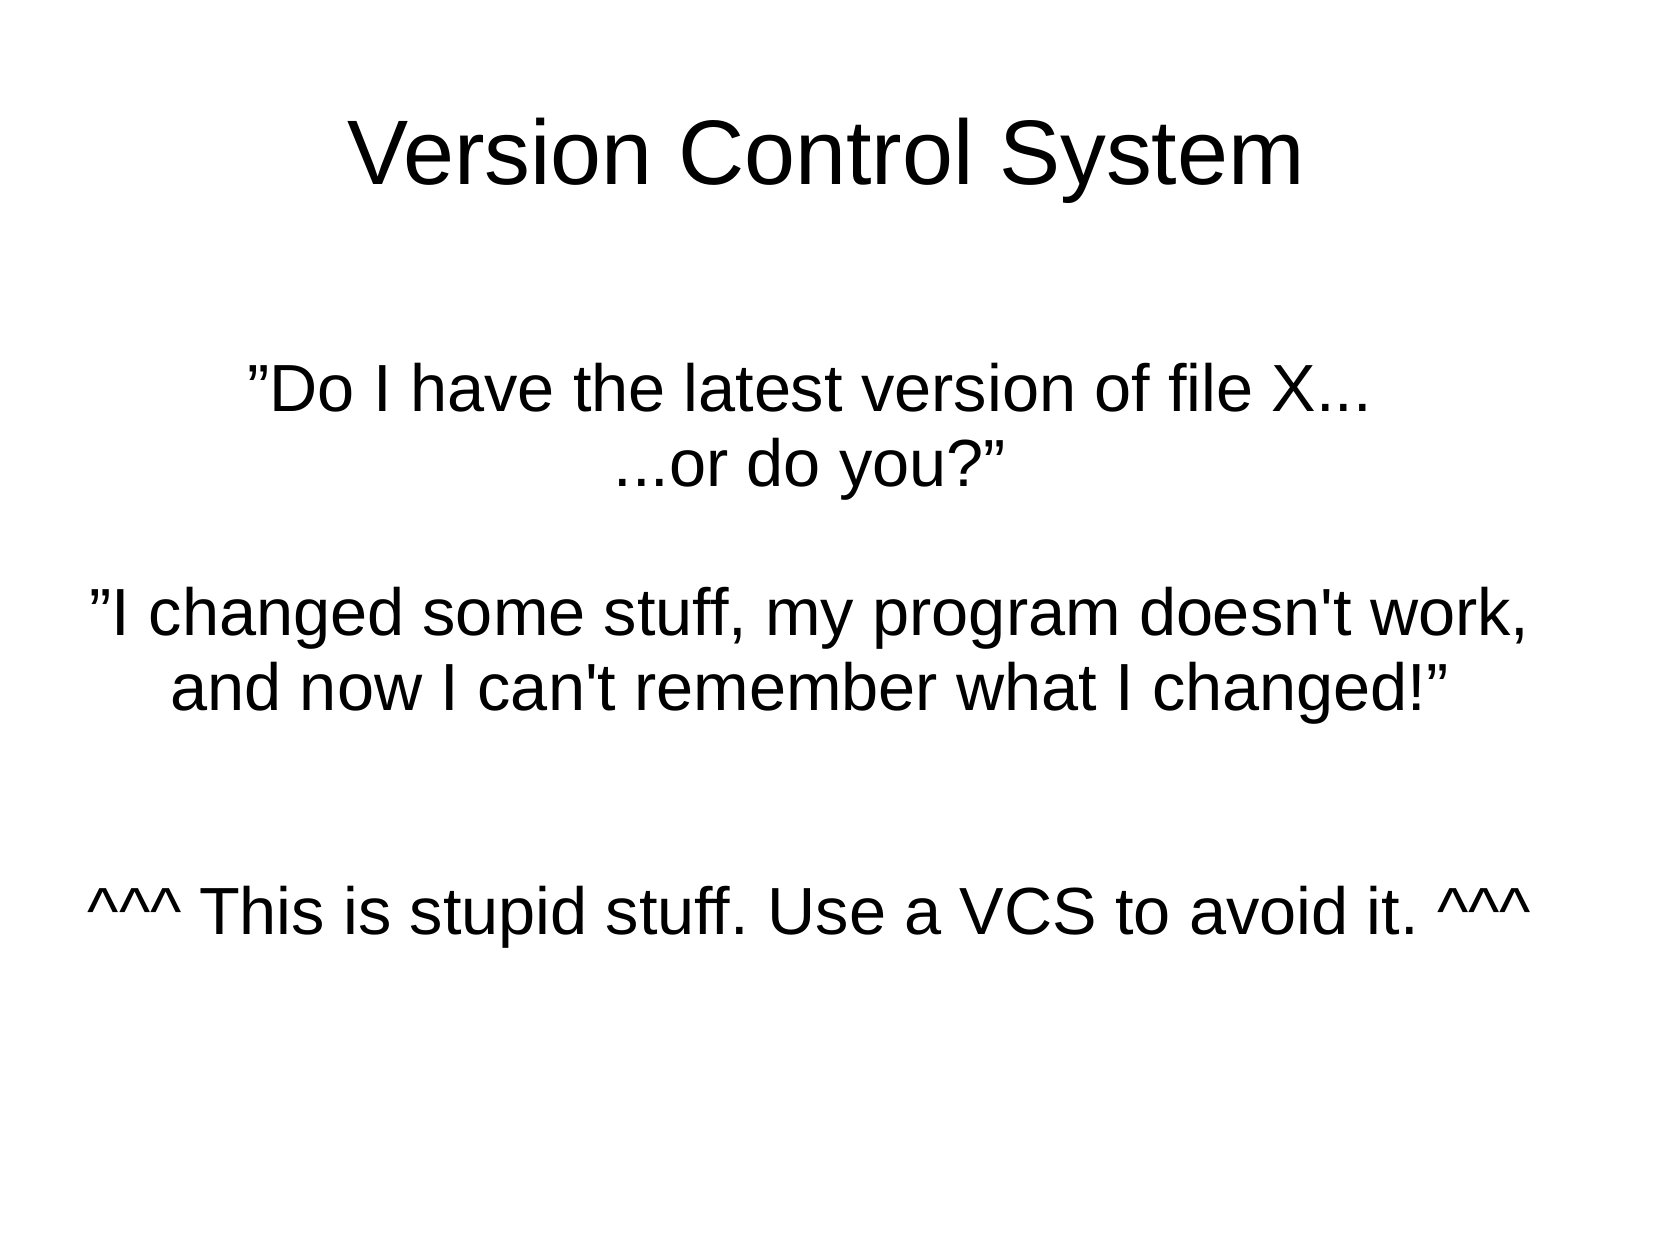

# Version Control System
”Do I have the latest version of file X...
...or do you?”
”I changed some stuff, my program doesn't work, and now I can't remember what I changed!”
^^^ This is stupid stuff. Use a VCS to avoid it. ^^^